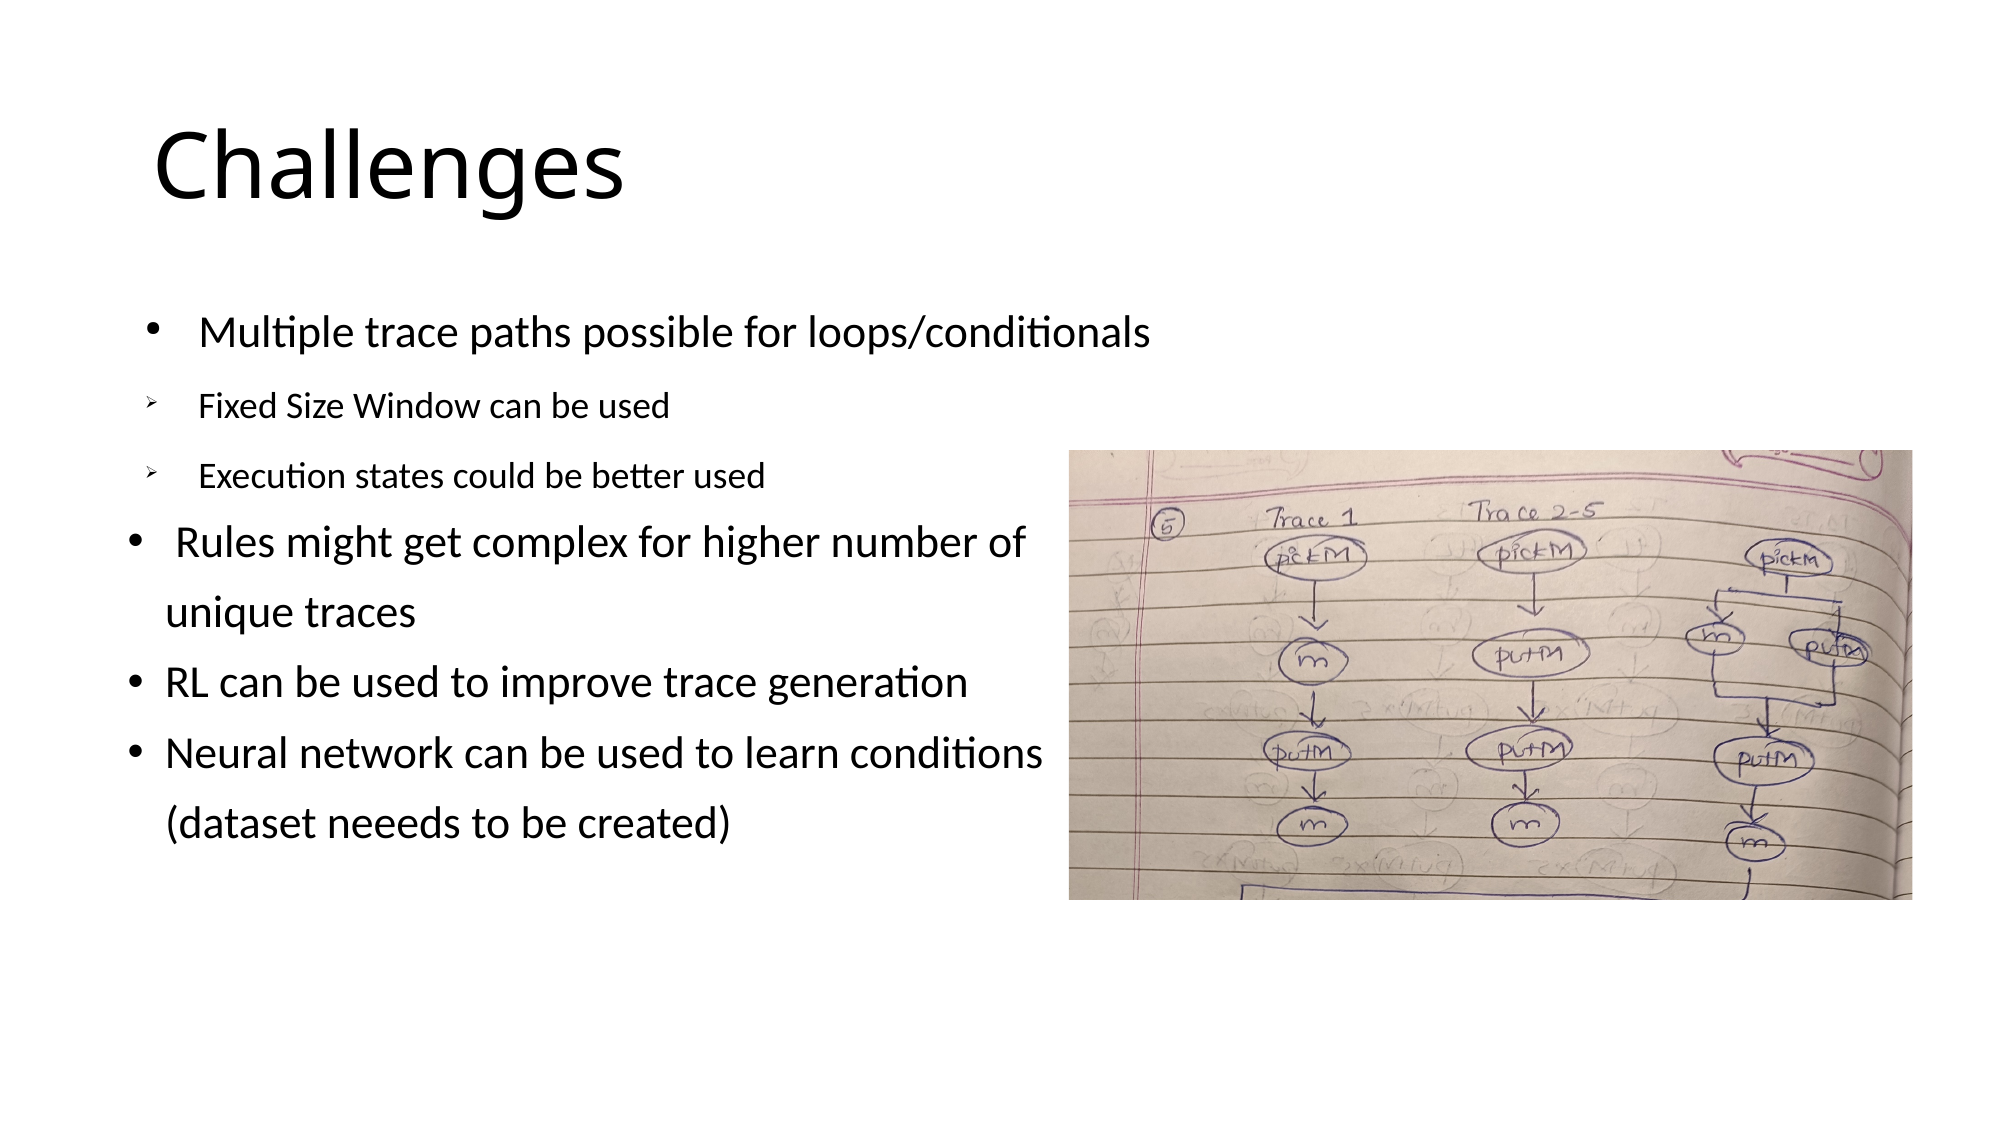

# Challenges
Multiple trace paths possible for loops/conditionals
Fixed Size Window can be used
Execution states could be better used
 Rules might get complex for higher number of
unique traces
RL can be used to improve trace generation
Neural network can be used to learn conditions
(dataset neeeds to be created)